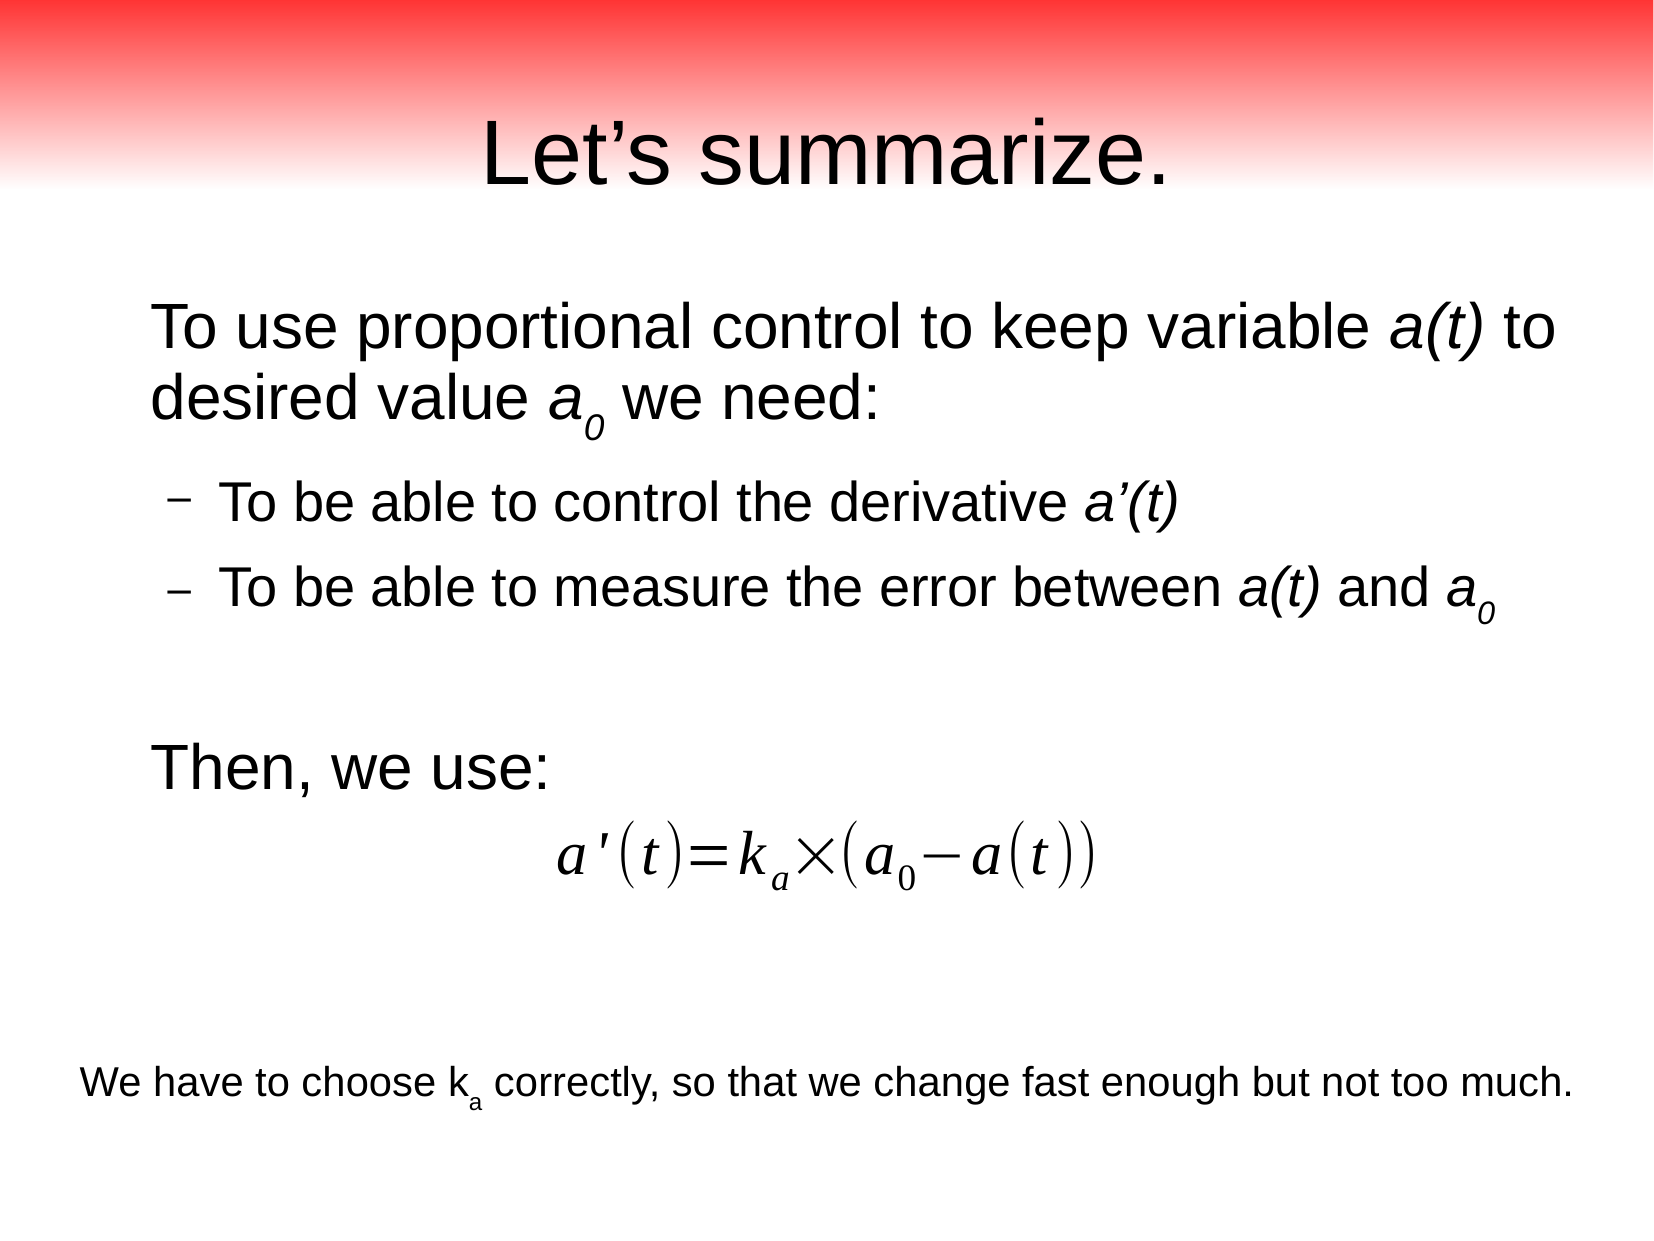

# Let’s summarize.
To use proportional control to keep variable a(t) to desired value a0 we need:
To be able to control the derivative a’(t)
To be able to measure the error between a(t) and a0
Then, we use:
We have to choose ka correctly, so that we change fast enough but not too much.